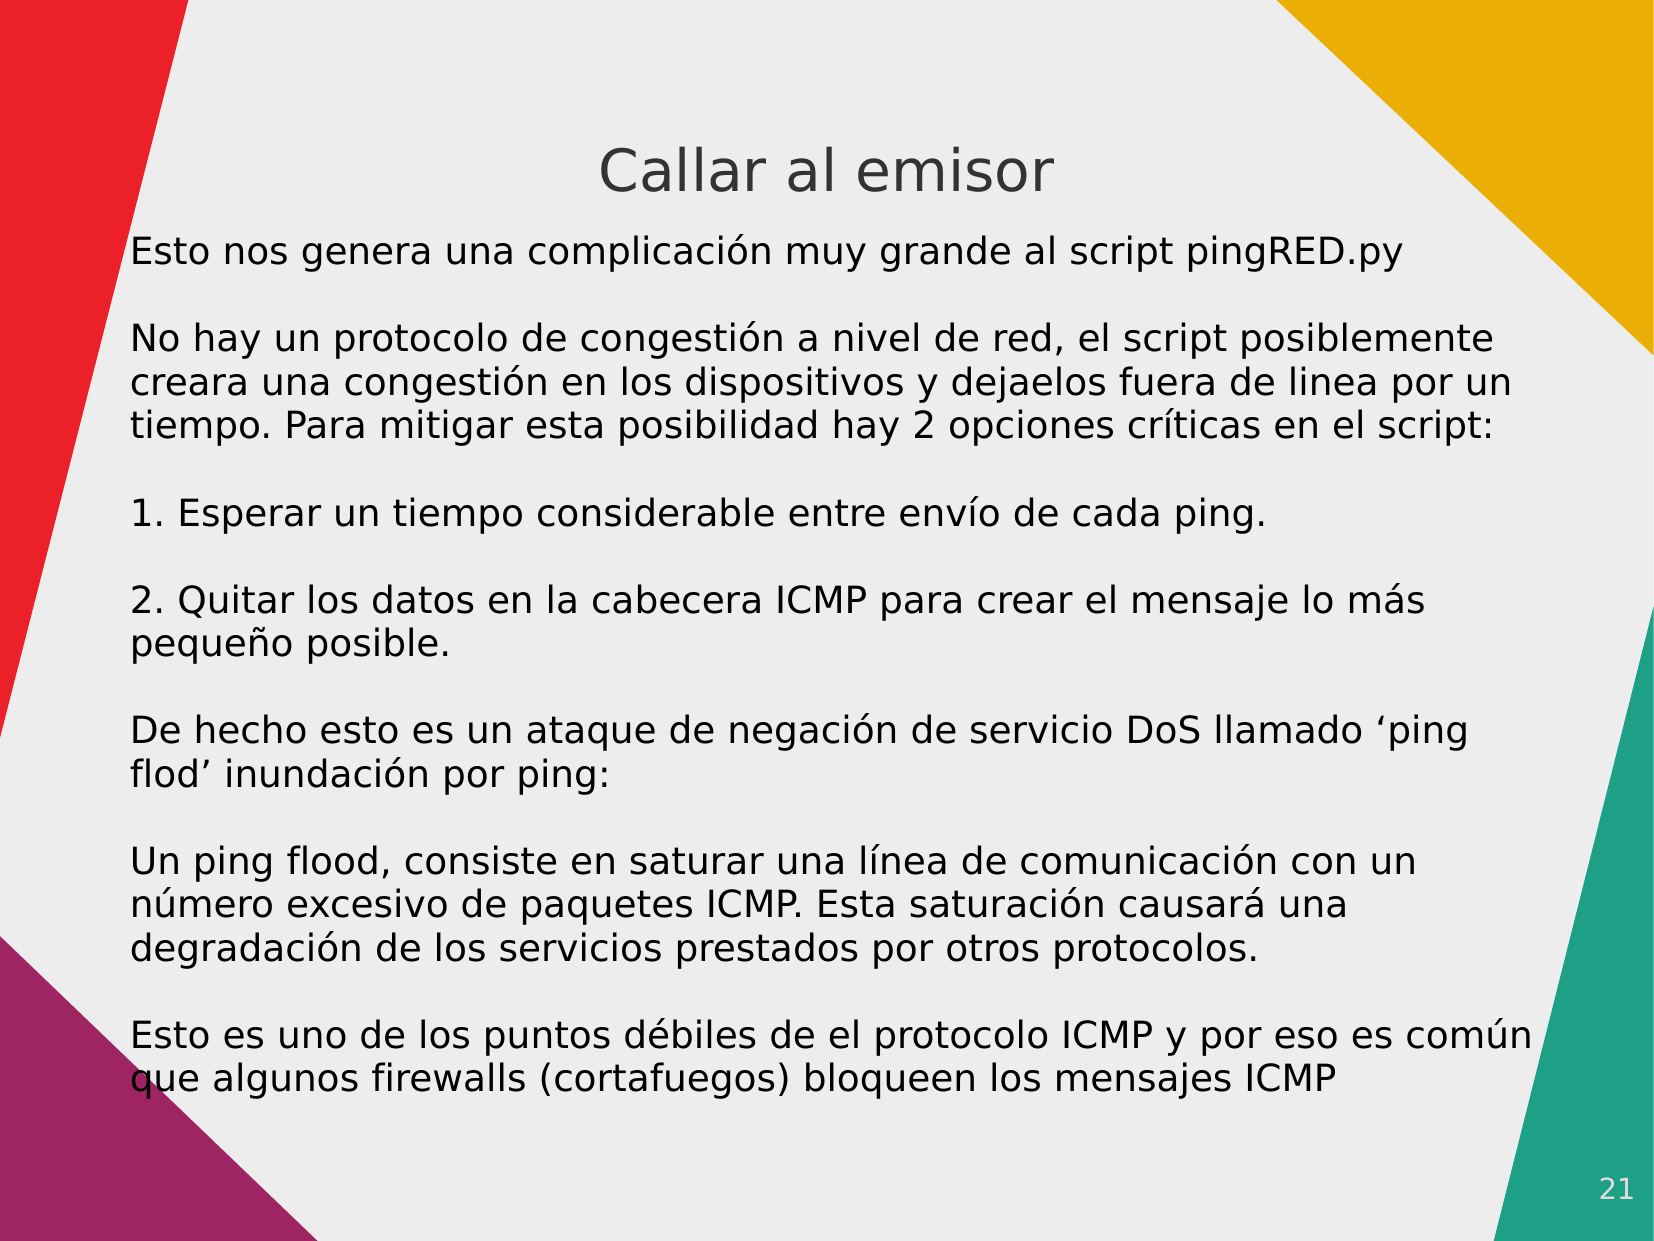

# Callar al emisor
Esto nos genera una complicación muy grande al script pingRED.py
No hay un protocolo de congestión a nivel de red, el script posiblemente creara una congestión en los dispositivos y dejaelos fuera de linea por un tiempo. Para mitigar esta posibilidad hay 2 opciones críticas en el script:
1. Esperar un tiempo considerable entre envío de cada ping.
2. Quitar los datos en la cabecera ICMP para crear el mensaje lo más pequeño posible.
De hecho esto es un ataque de negación de servicio DoS llamado ‘ping flod’ inundación por ping:
Un ping flood, consiste en saturar una línea de comunicación con un número excesivo de paquetes ICMP. Esta saturación causará una degradación de los servicios prestados por otros protocolos.
Esto es uno de los puntos débiles de el protocolo ICMP y por eso es común que algunos firewalls (cortafuegos) bloqueen los mensajes ICMP
21